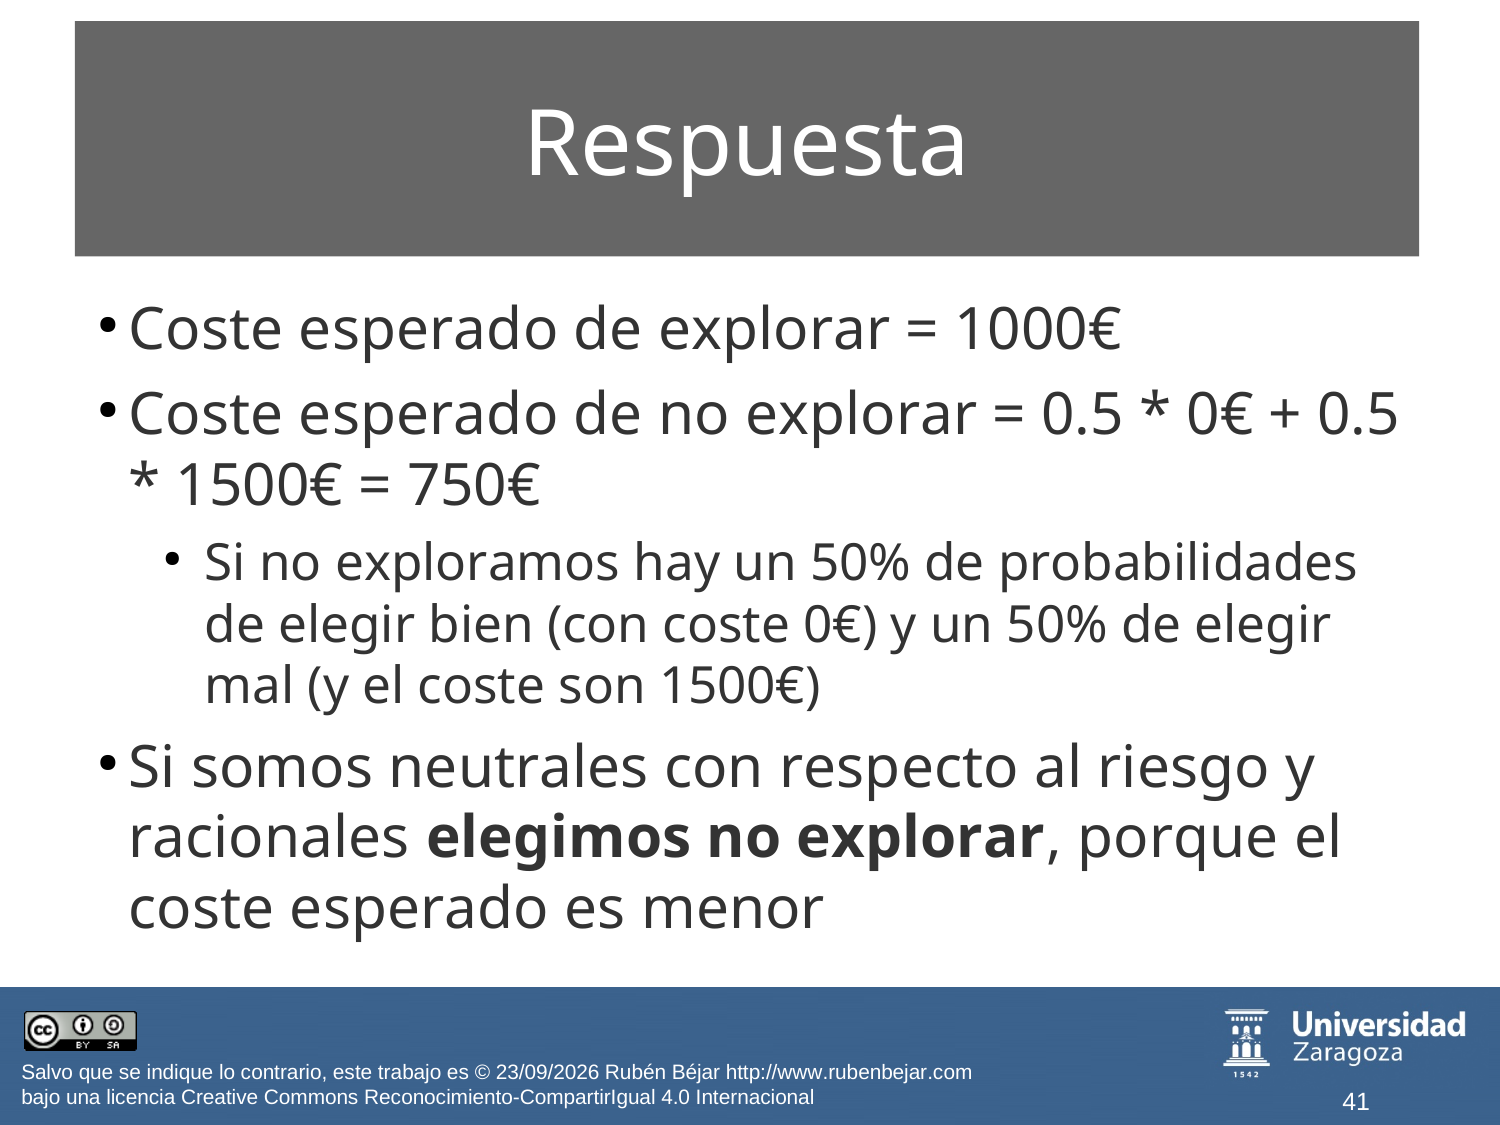

# Respuesta
Coste esperado de explorar = 1000€
Coste esperado de no explorar = 0.5 * 0€ + 0.5 * 1500€ = 750€
Si no exploramos hay un 50% de probabilidades de elegir bien (con coste 0€) y un 50% de elegir mal (y el coste son 1500€)
Si somos neutrales con respecto al riesgo y racionales elegimos no explorar, porque el coste esperado es menor